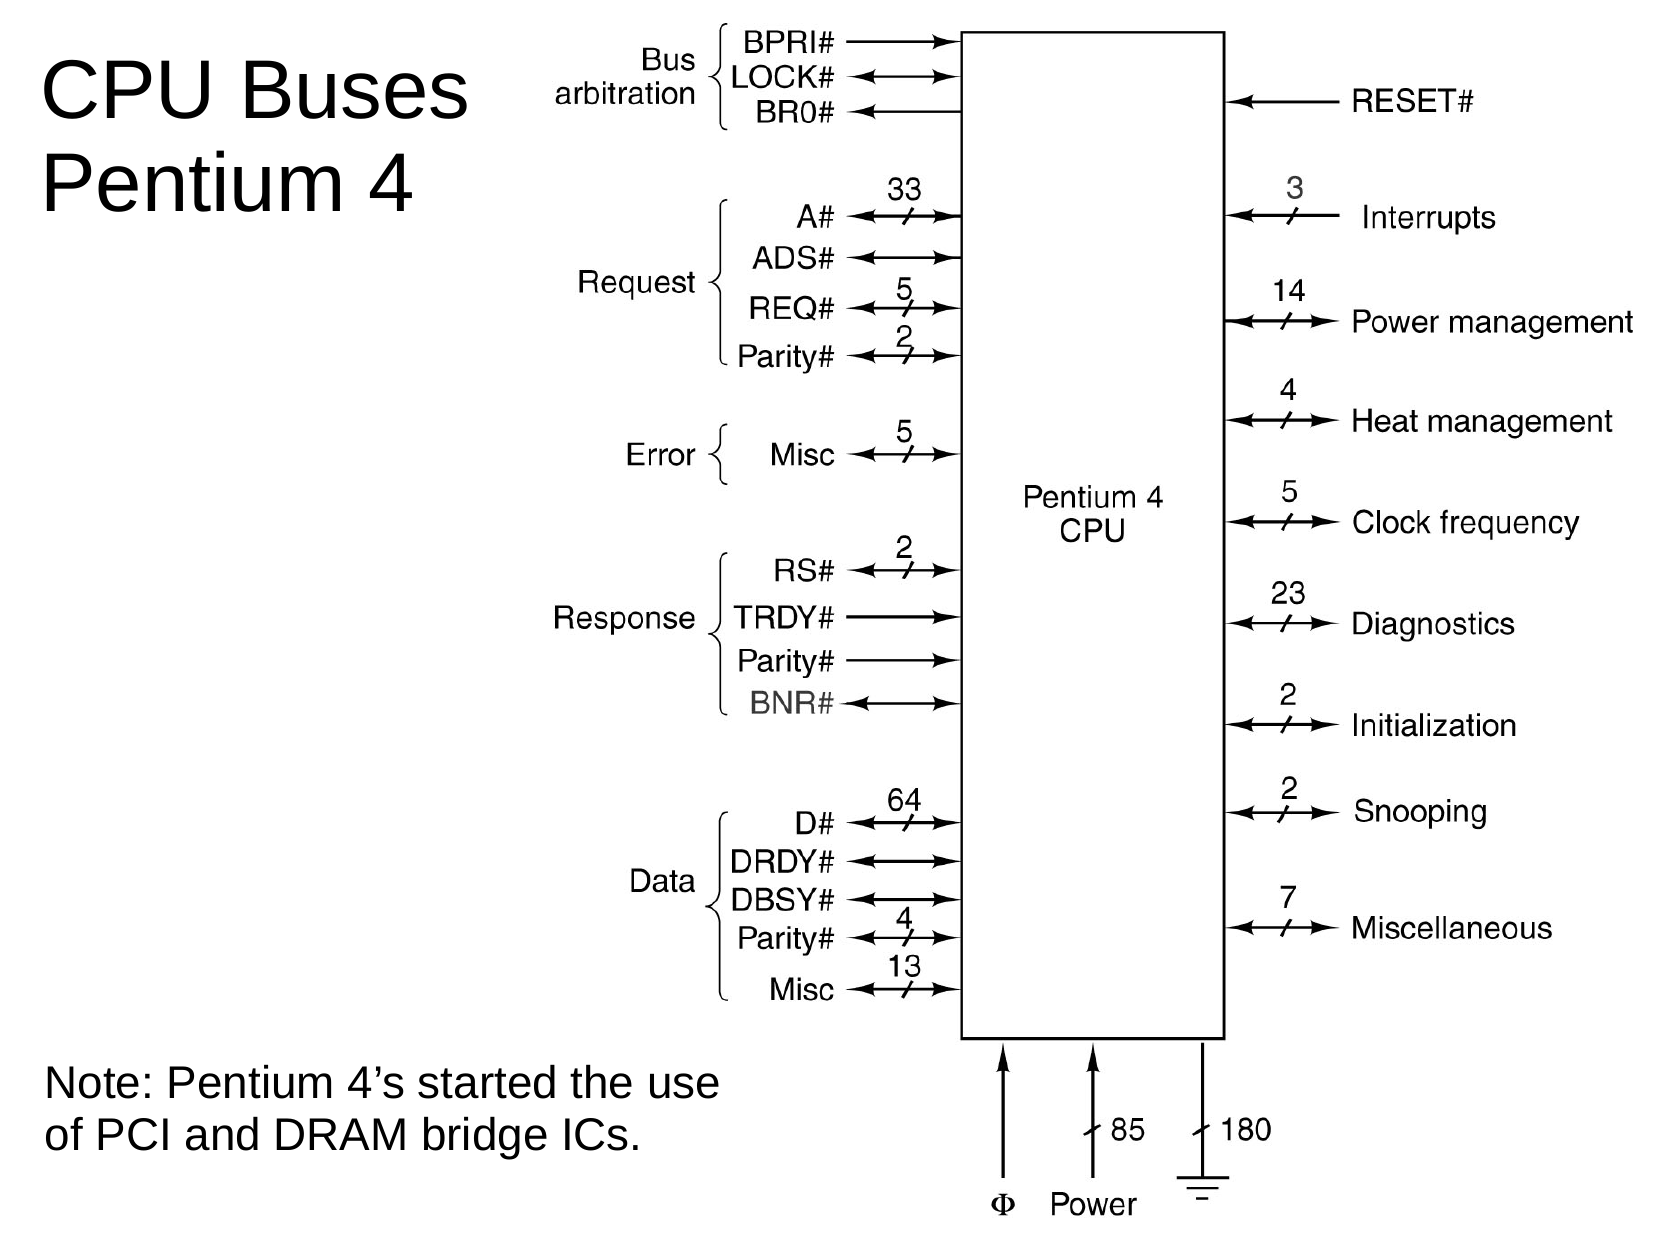

# CPU Buses Pentium 4
Note: Pentium 4’s started the use of PCI and DRAM bridge ICs.
66